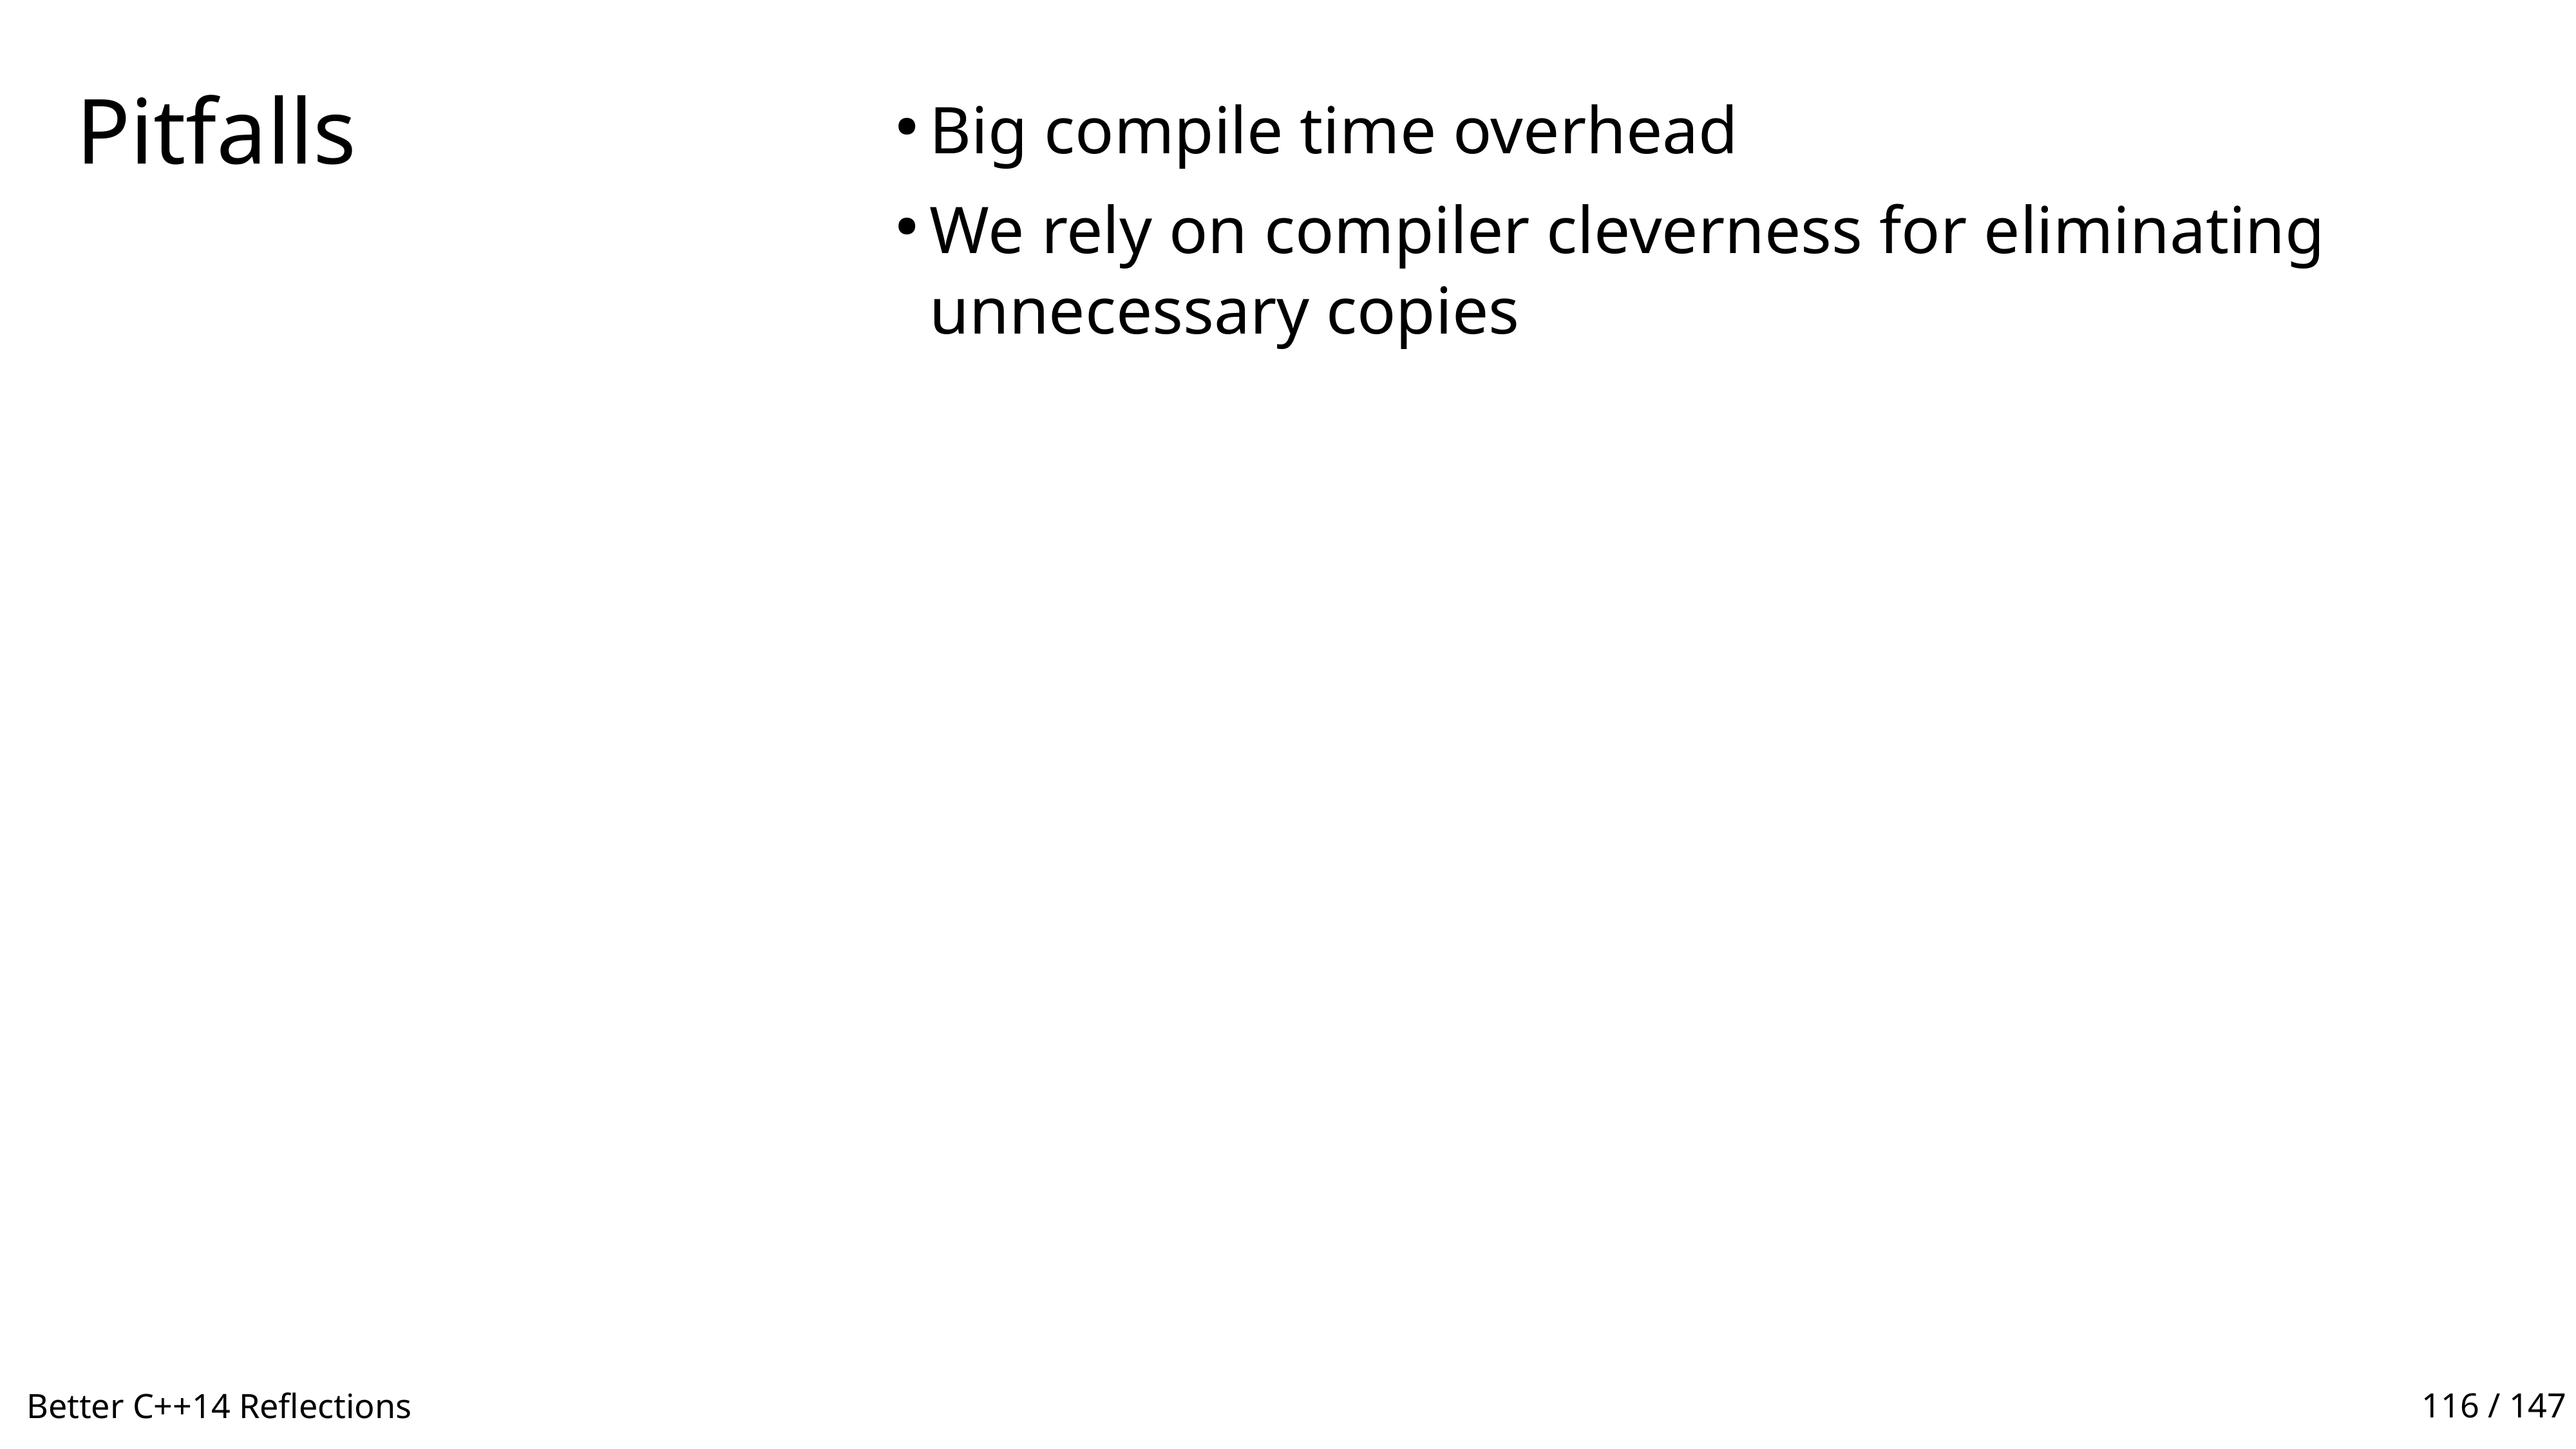

# Pitfalls
Big compile time overhead
We rely on compiler cleverness for eliminating unnecessary copies
Better C++14 Reflections